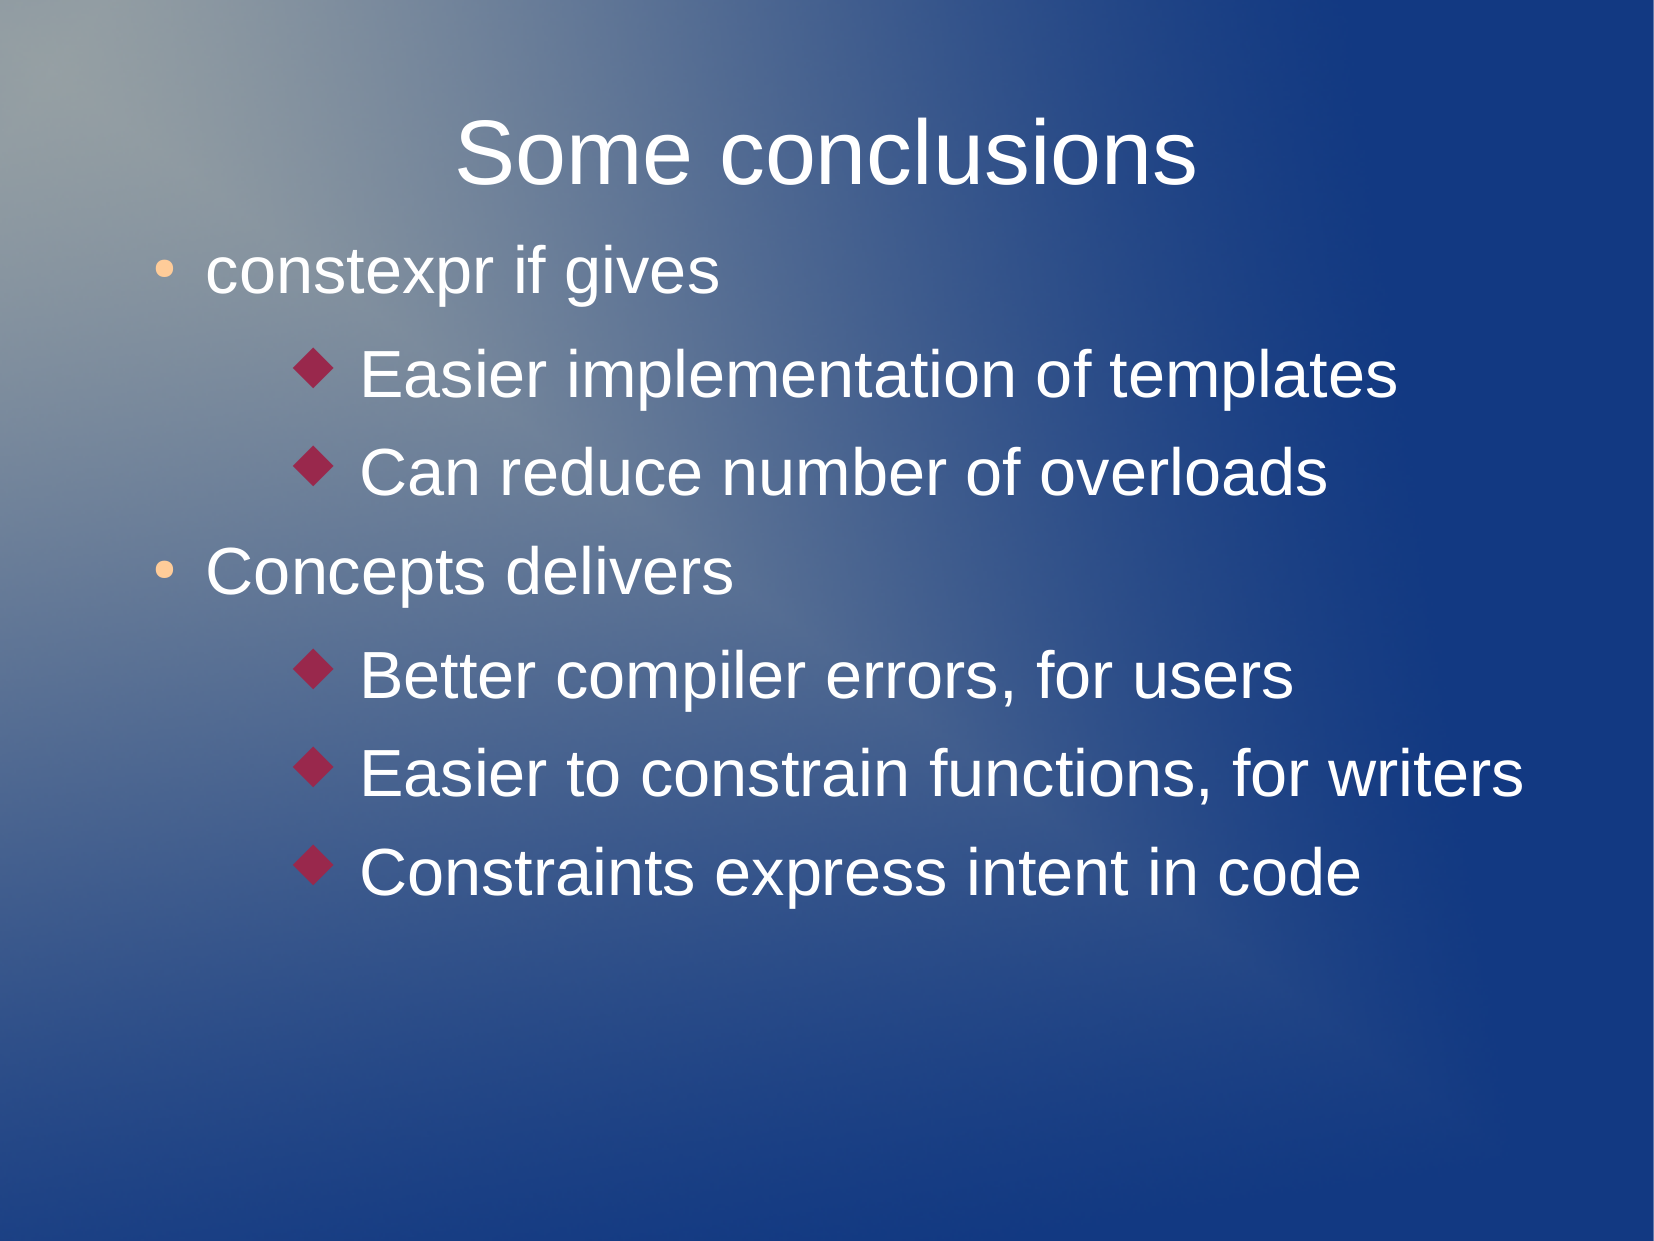

# Some conclusions
constexpr if gives
Easier implementation of templates
Can reduce number of overloads
Concepts delivers
Better compiler errors, for users
Easier to constrain functions, for writers
Constraints express intent in code